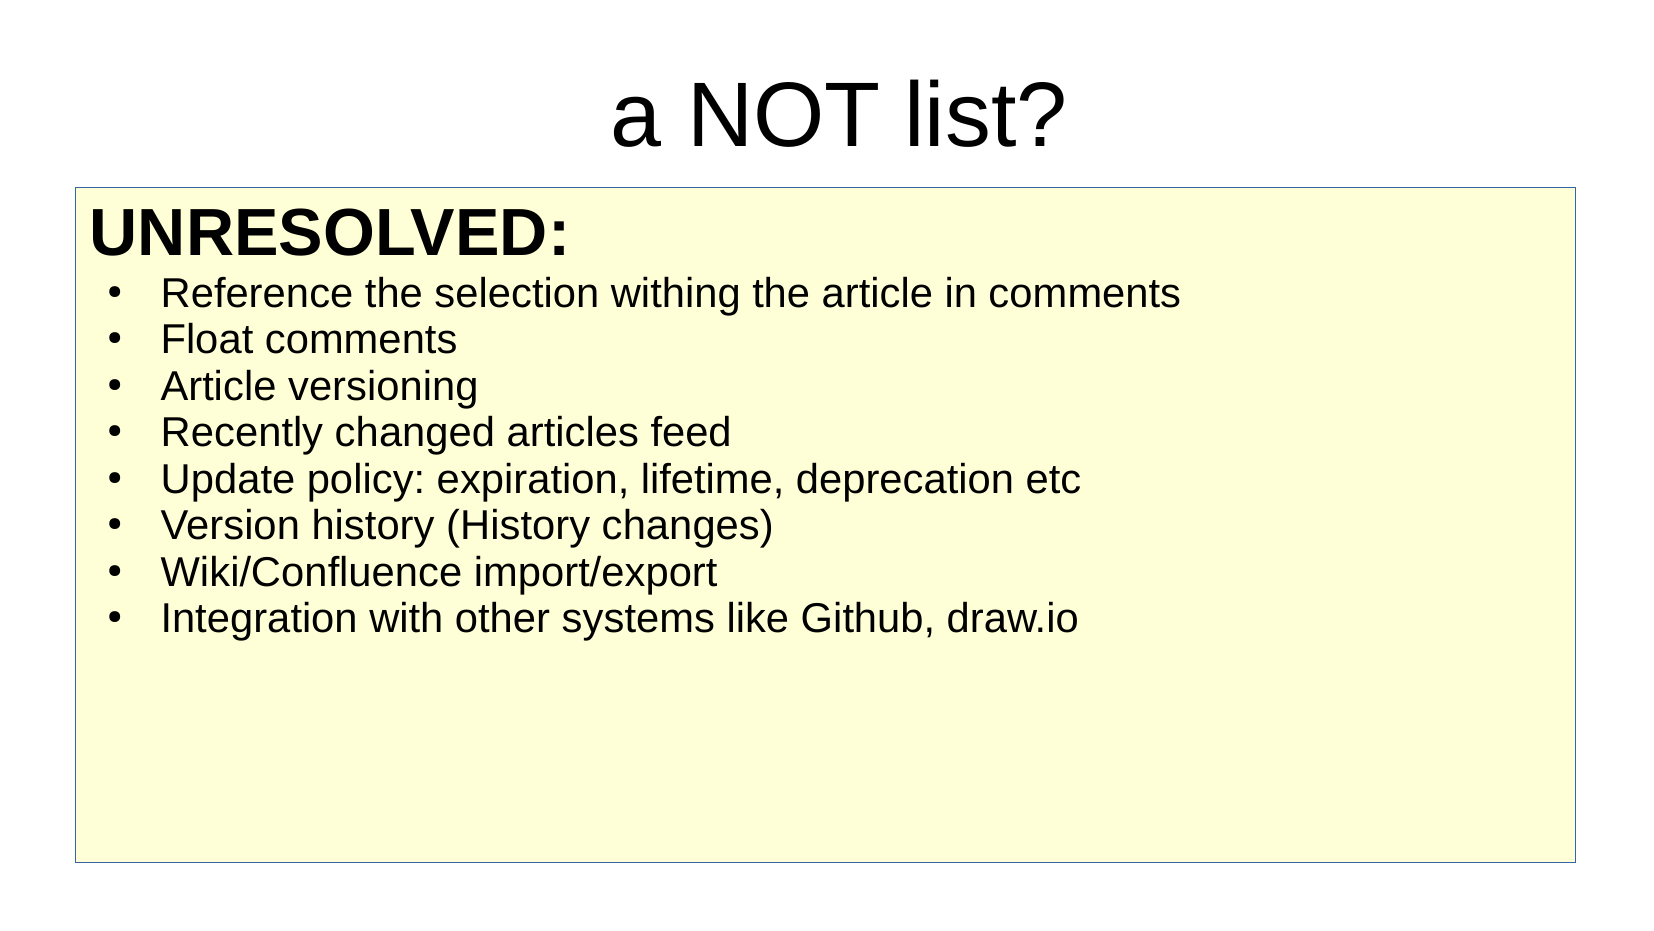

# a NOT list?
UNRESOLVED:
Reference the selection withing the article in comments
Float comments
Article versioning
Recently changed articles feed
Update policy: expiration, lifetime, deprecation etc
Version history (History changes)
Wiki/Confluence import/export
Integration with other systems like Github, draw.io